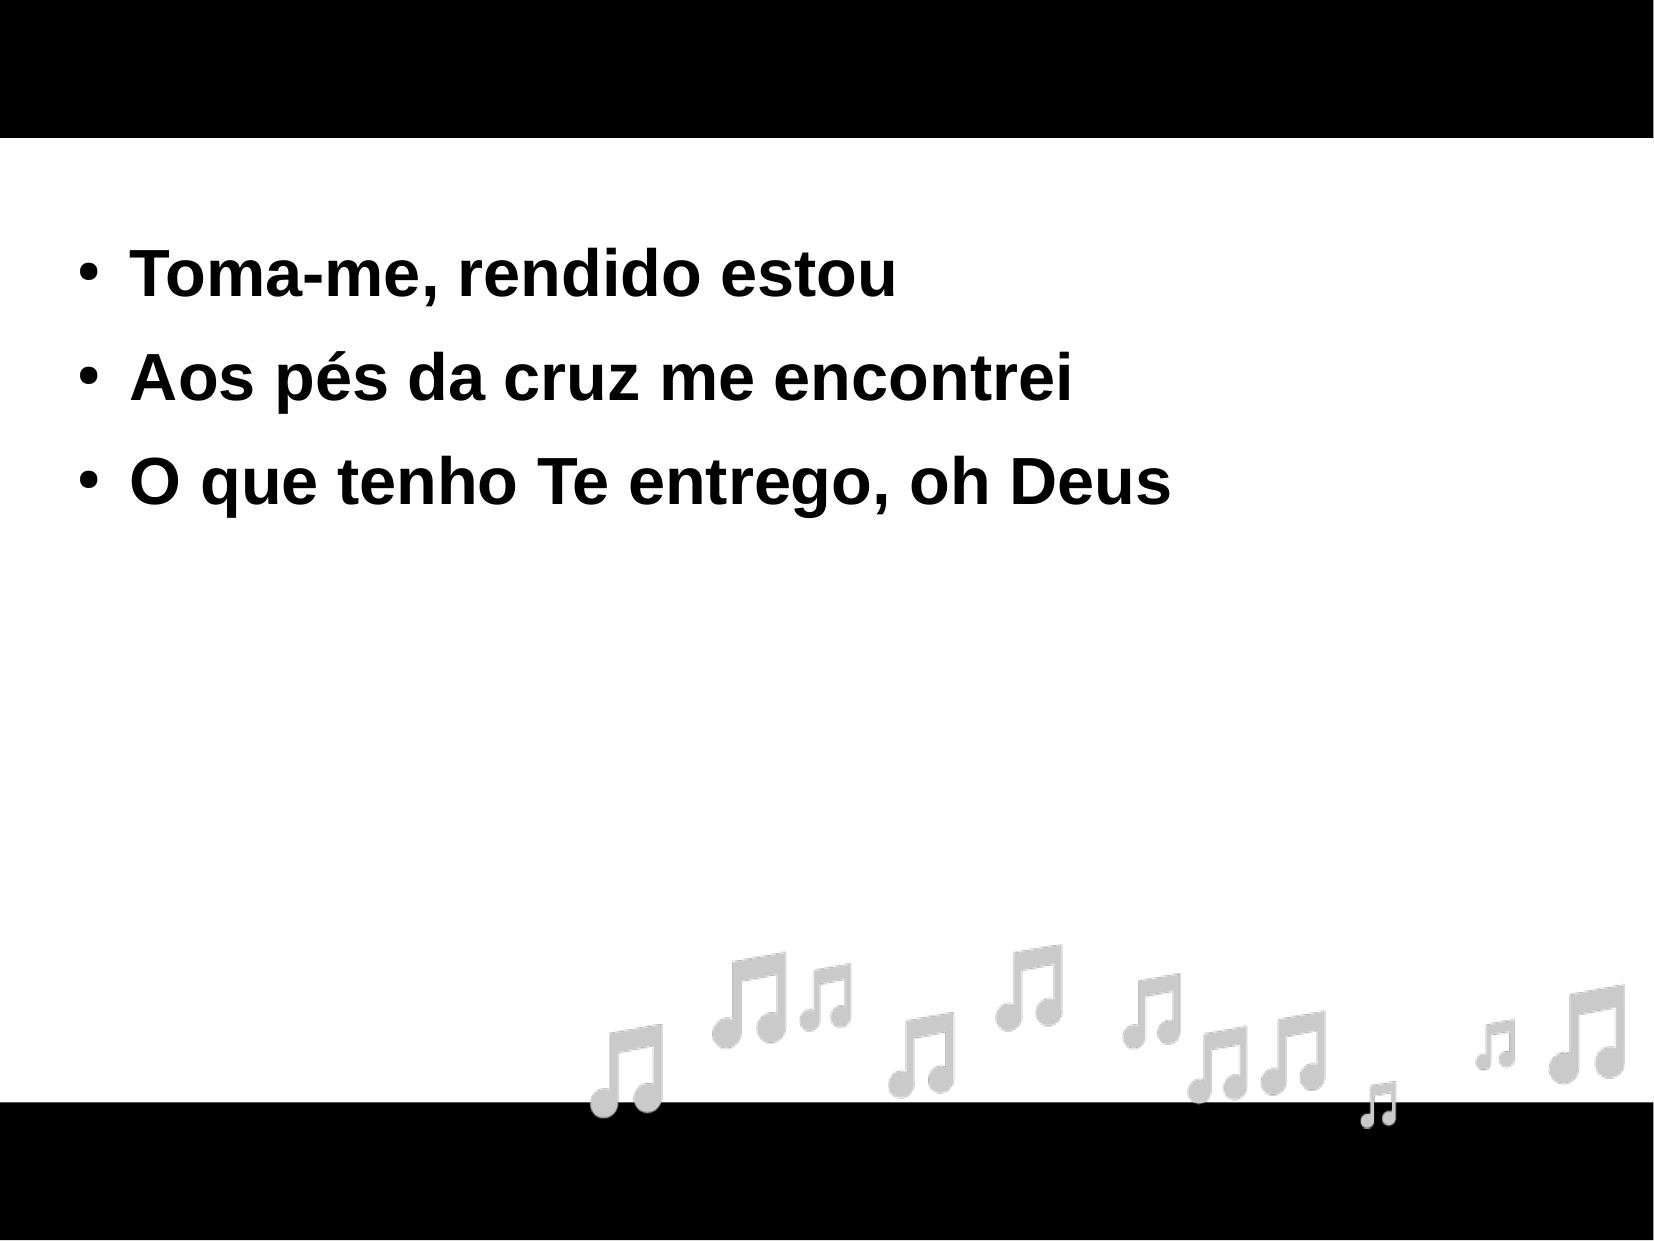

# Toma-me, rendido estou
Aos pés da cruz me encontrei
O que tenho Te entrego, oh Deus